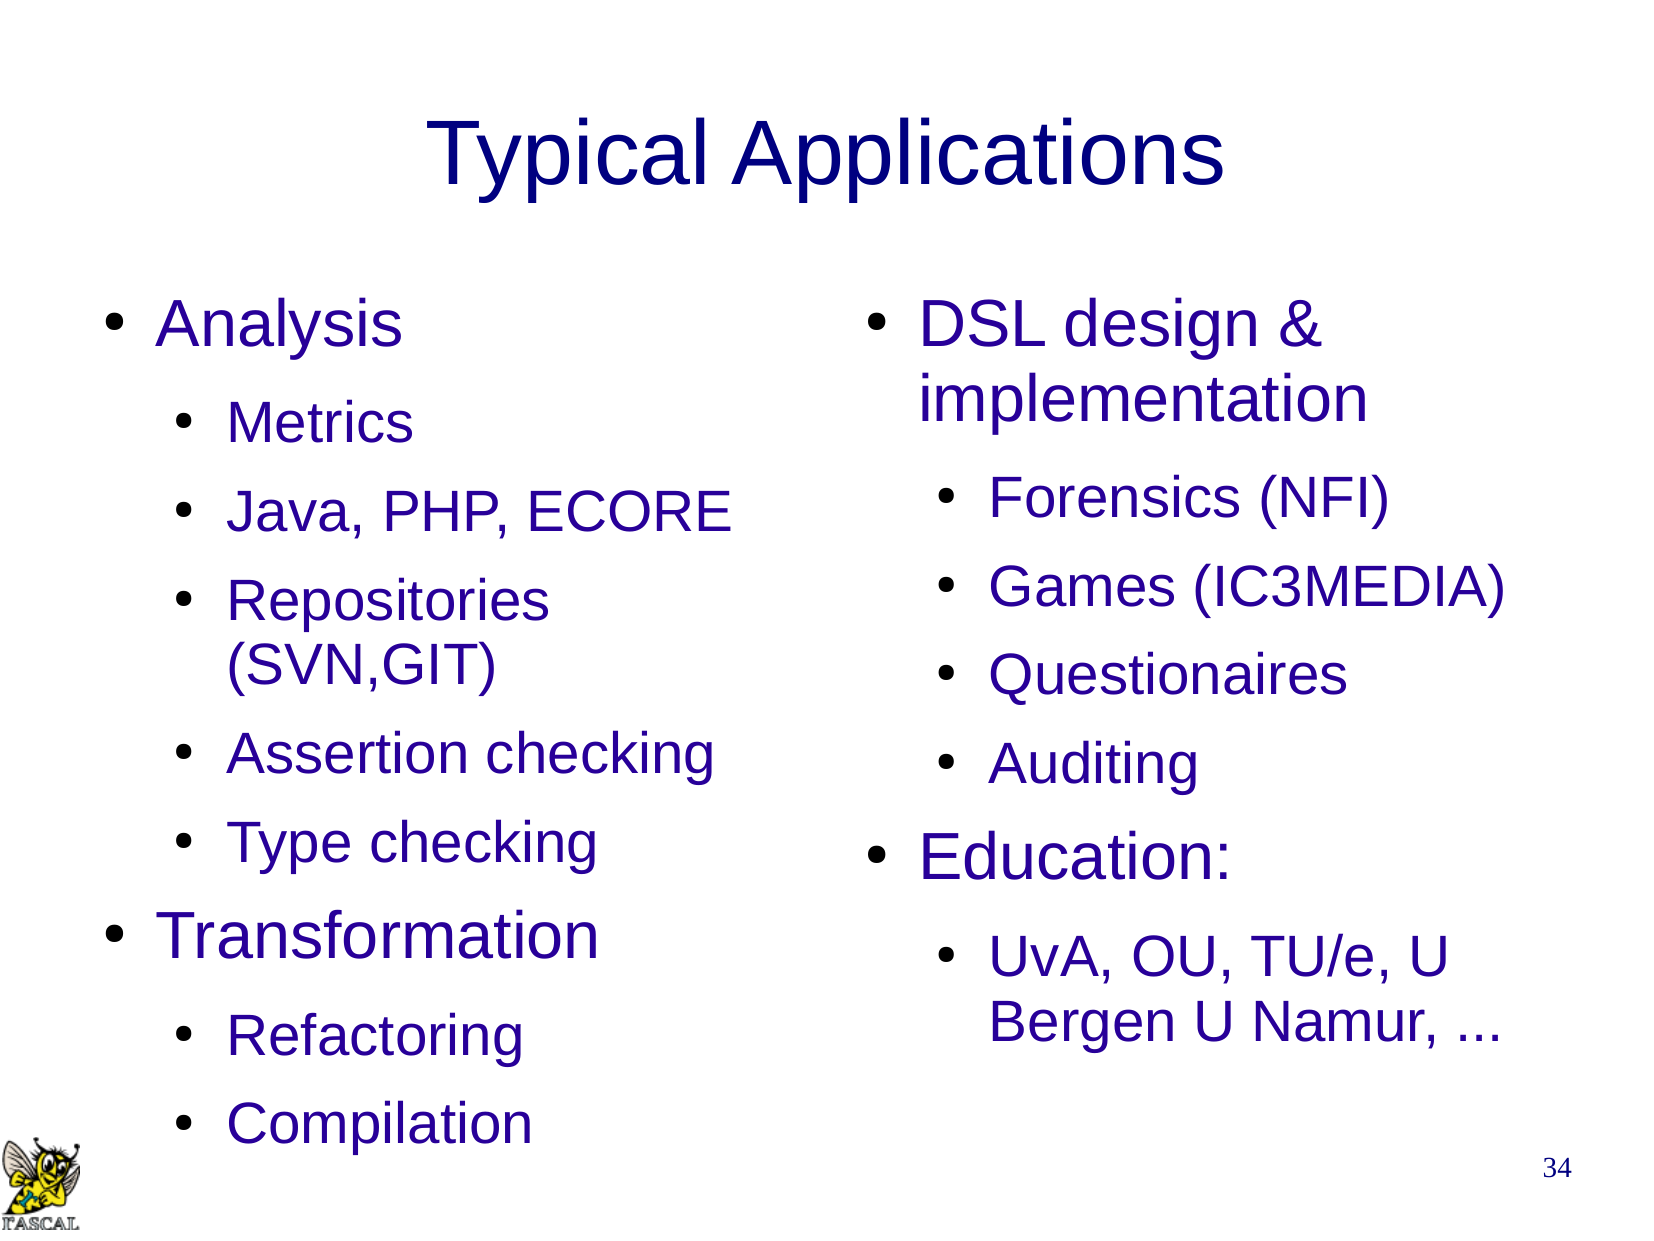

# Typical Applications
Analysis
Metrics
Java, PHP, ECORE
Repositories (SVN,GIT)
Assertion checking
Type checking
Transformation
Refactoring
Compilation
DSL design & implementation
Forensics (NFI)
Games (IC3MEDIA)
Questionaires
Auditing
Education:
UvA, OU, TU/e, U Bergen U Namur, ...
34